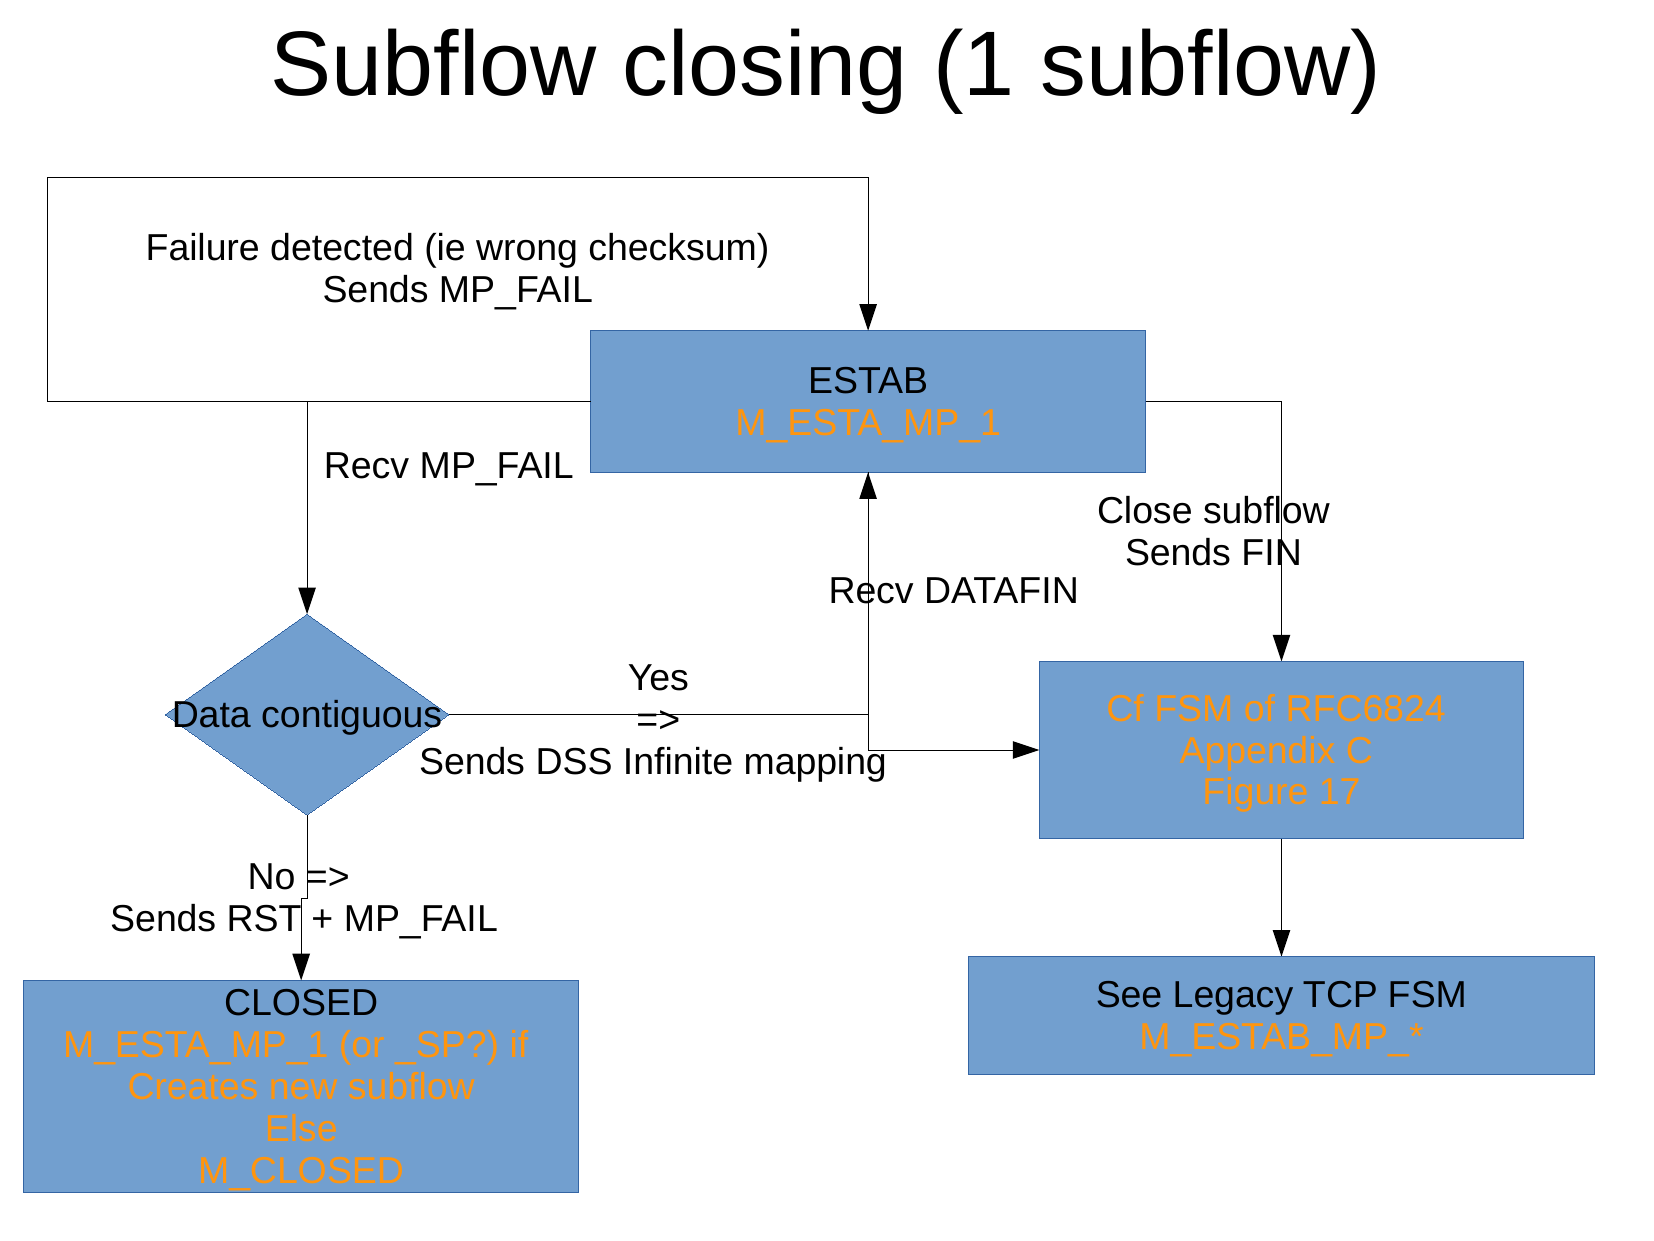

# Subflow closing (1 subflow)
ESTAB
M_ESTA_MP_1
Data contiguous
Cf FSM of RFC6824
Appendix C
Figure 17
See Legacy TCP FSM
M_ESTAB_MP_*
CLOSED
M_ESTA_MP_1 (or _SP?) if
Creates new subflow
Else
M_CLOSED